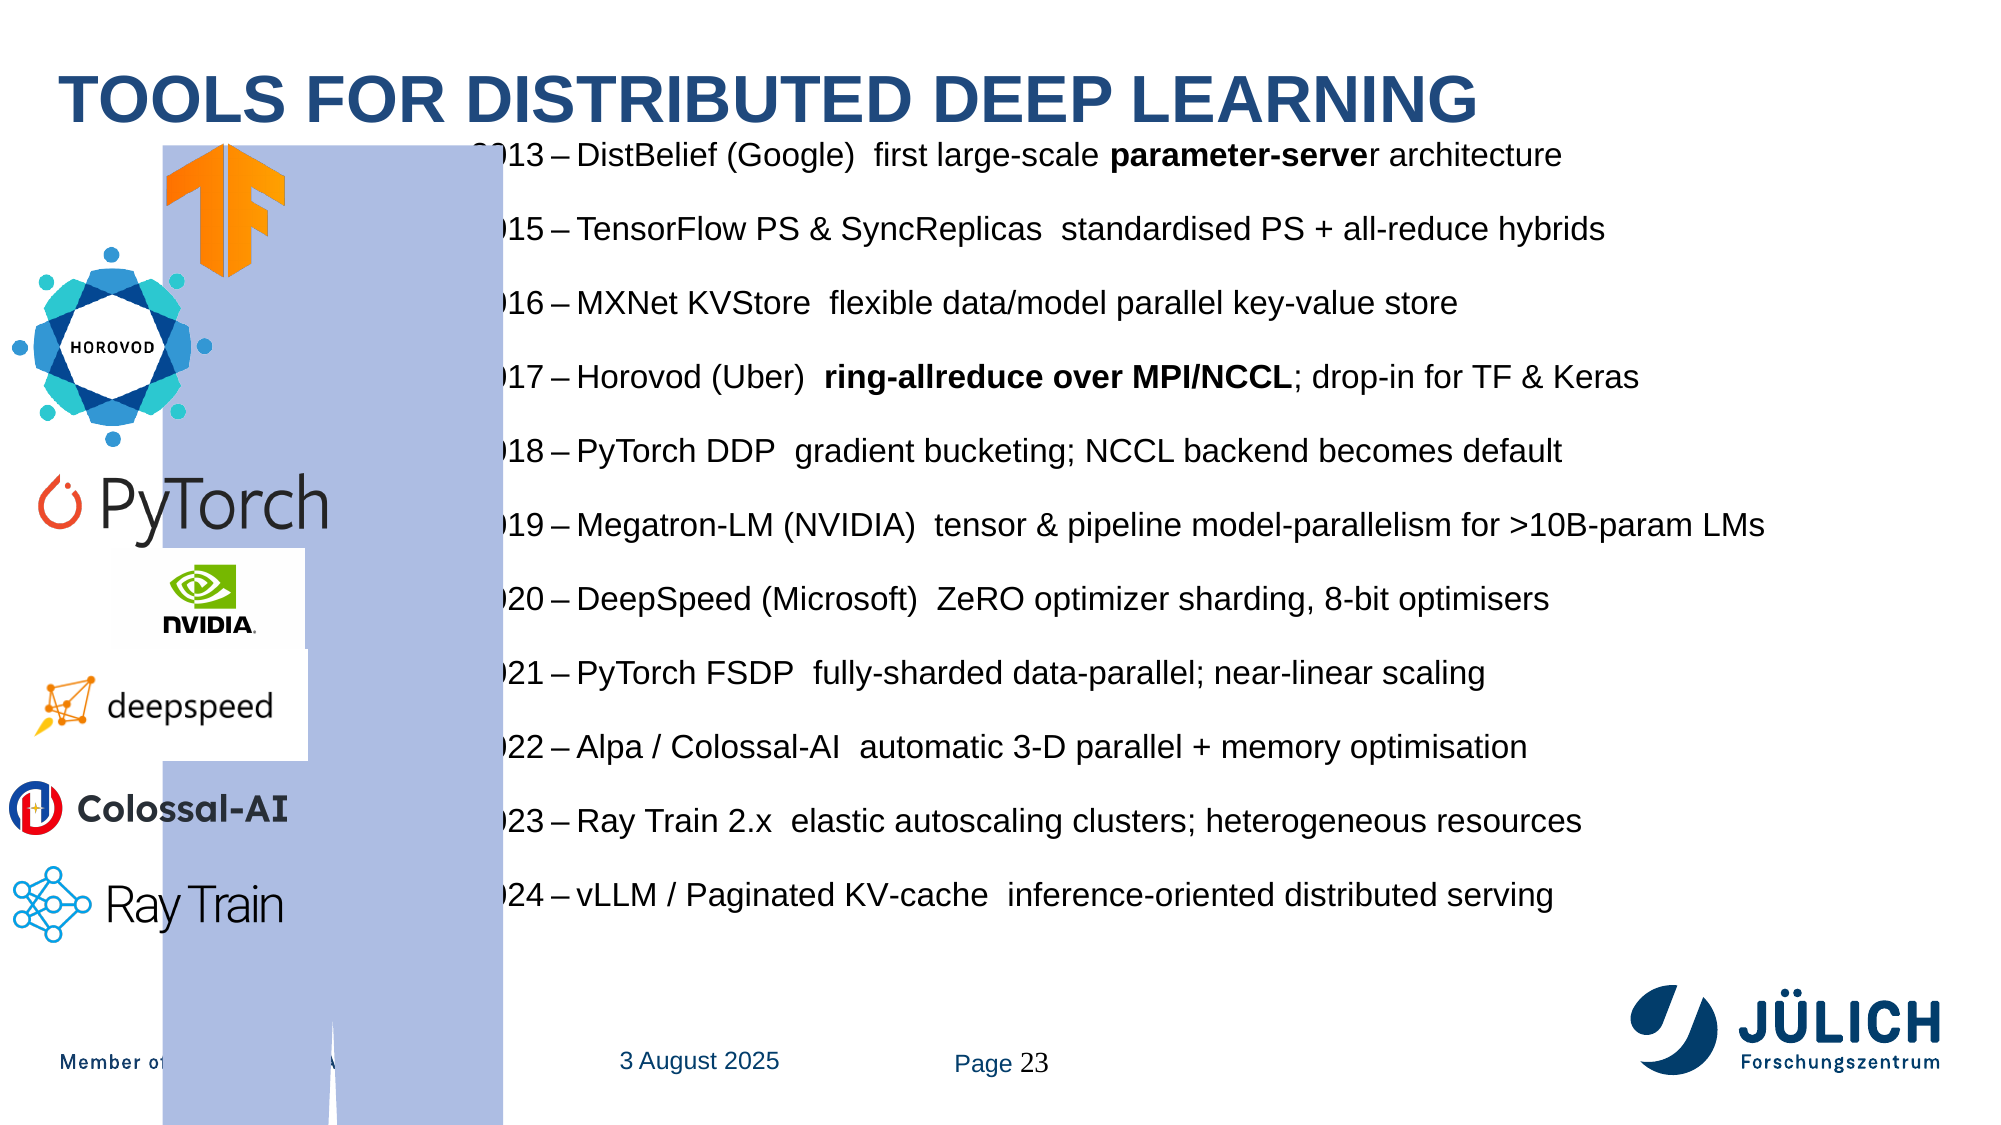

# TOOLs for Distributed deep learning
2013 – DistBelief (Google)  first large‑scale parameter‑server architecture
2015 – TensorFlow PS & SyncReplicas  standardised PS + all‑reduce hybrids
2016 – MXNet KVStore  flexible data/model parallel key‑value store
2017 – Horovod (Uber)  ring‑allreduce over MPI/NCCL; drop‑in for TF & Keras
2018 – PyTorch DDP  gradient bucketing; NCCL backend becomes default
2019 – Megatron‑LM (NVIDIA)  tensor & pipeline model‑parallelism for >10B‑param LMs
2020 – DeepSpeed (Microsoft)  ZeRO optimizer sharding, 8‑bit optimisers
2021 – PyTorch FSDP  fully‑sharded data‑parallel; near‑linear scaling
2022 – Alpa / Colossal‑AI  automatic 3‑D parallel + memory optimisation
2023 – Ray Train 2.x  elastic autoscaling clusters; heterogeneous resources
2024 – vLLM / Paginated KV‑cache  inference‑oriented distributed serving
3 August 2025
Page